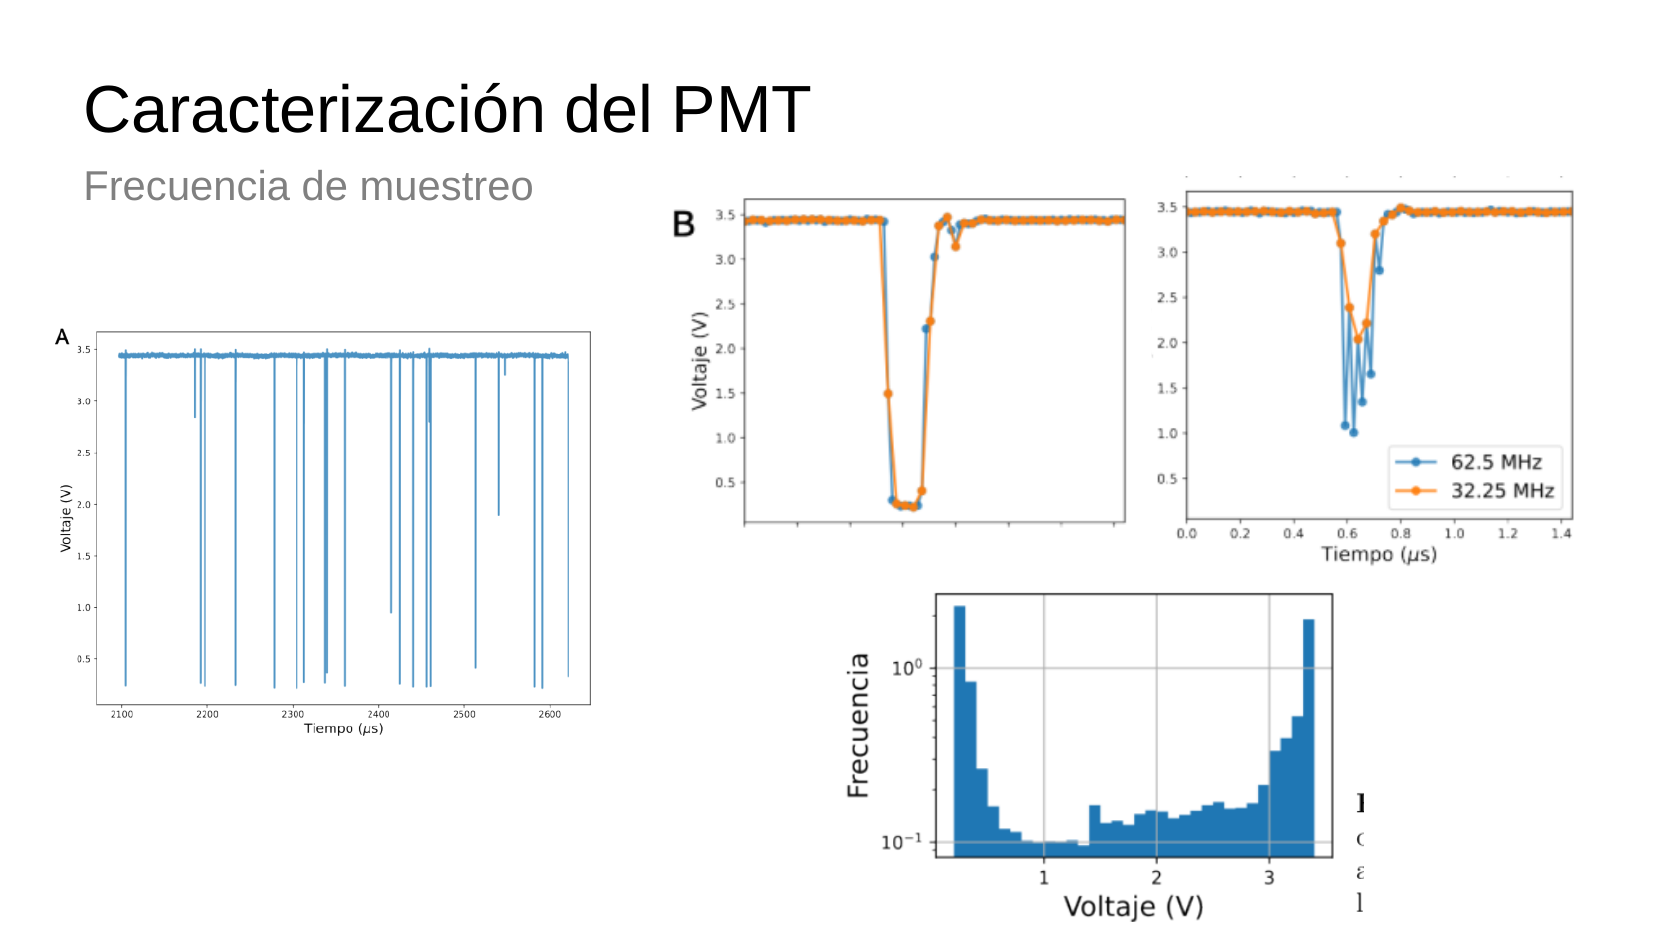

# Caracterización del PMT
Frecuencia de muestreo